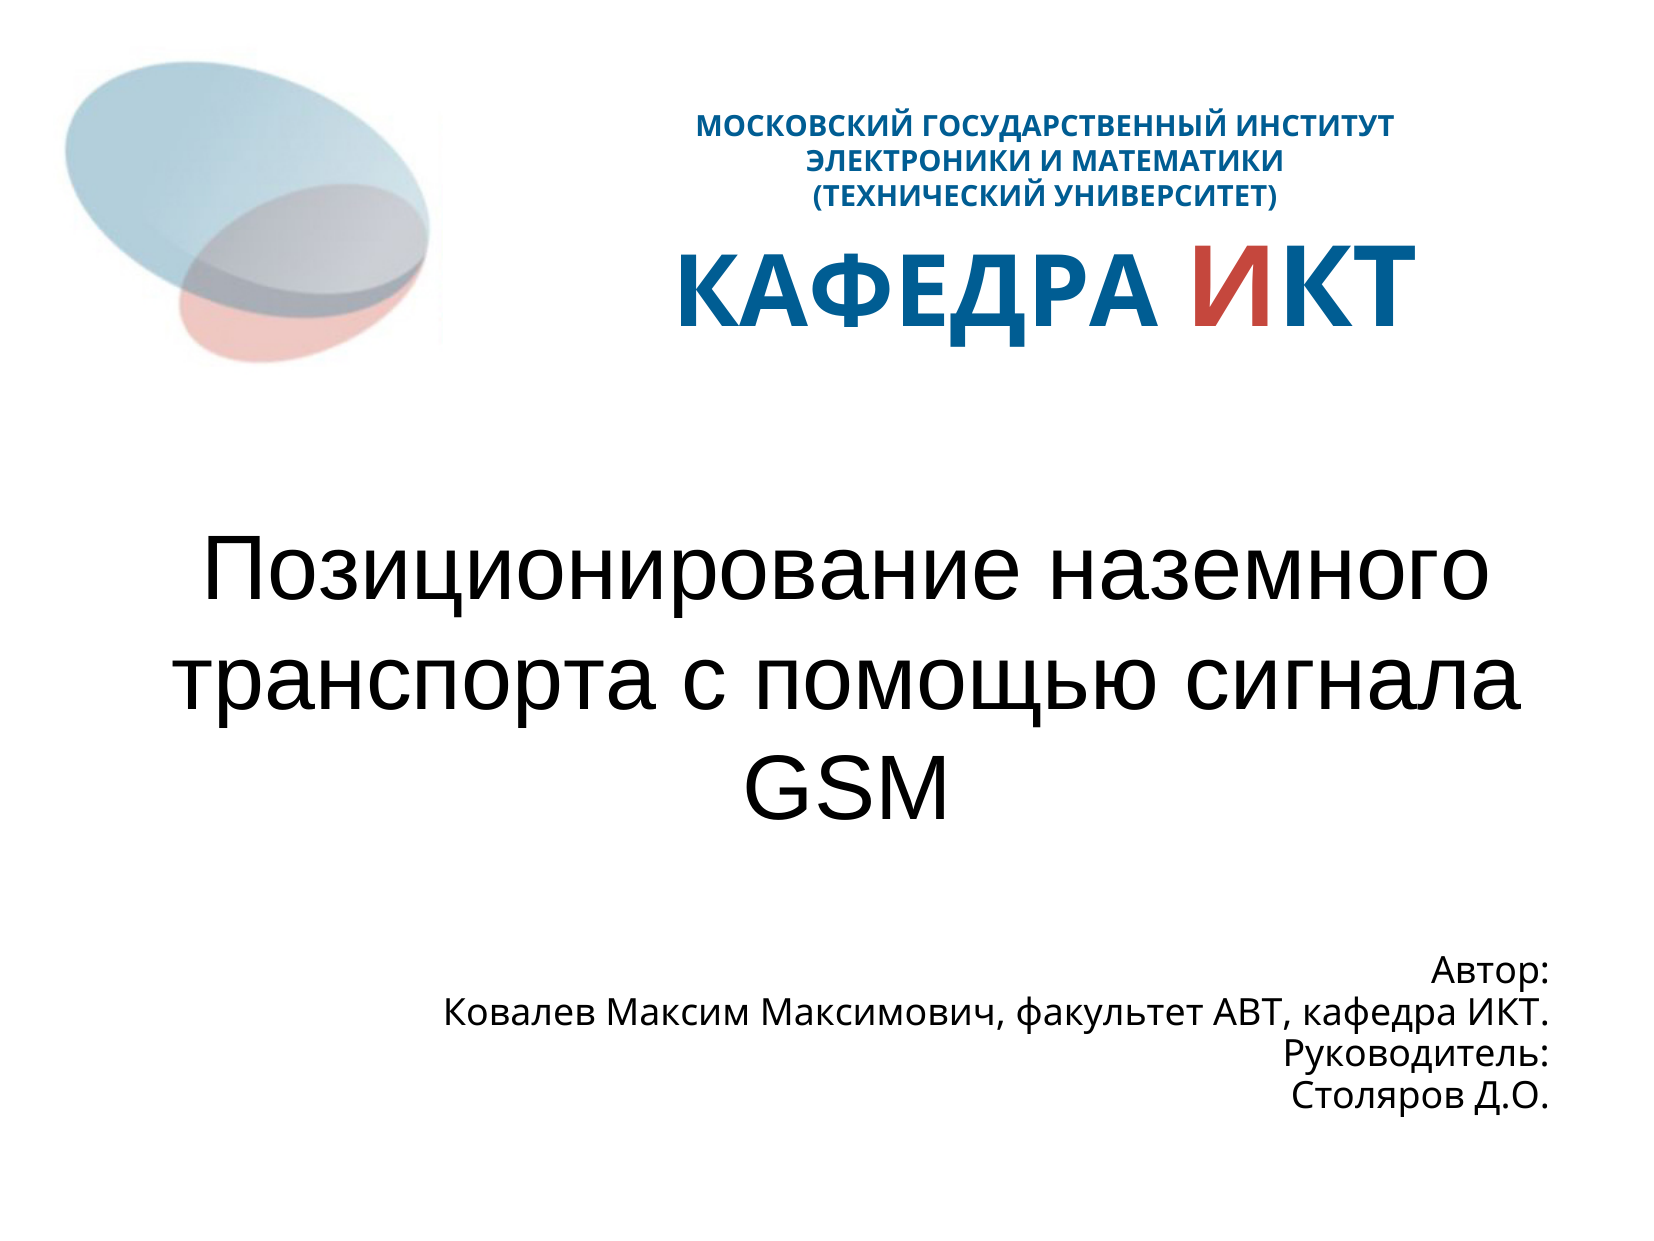

Позиционирование наземного транспорта с помощью сигнала GSM
Автор:
Ковалев Максим Максимович, факультет АВТ, кафедра ИКТ.
Руководитель:
Столяров Д.О.